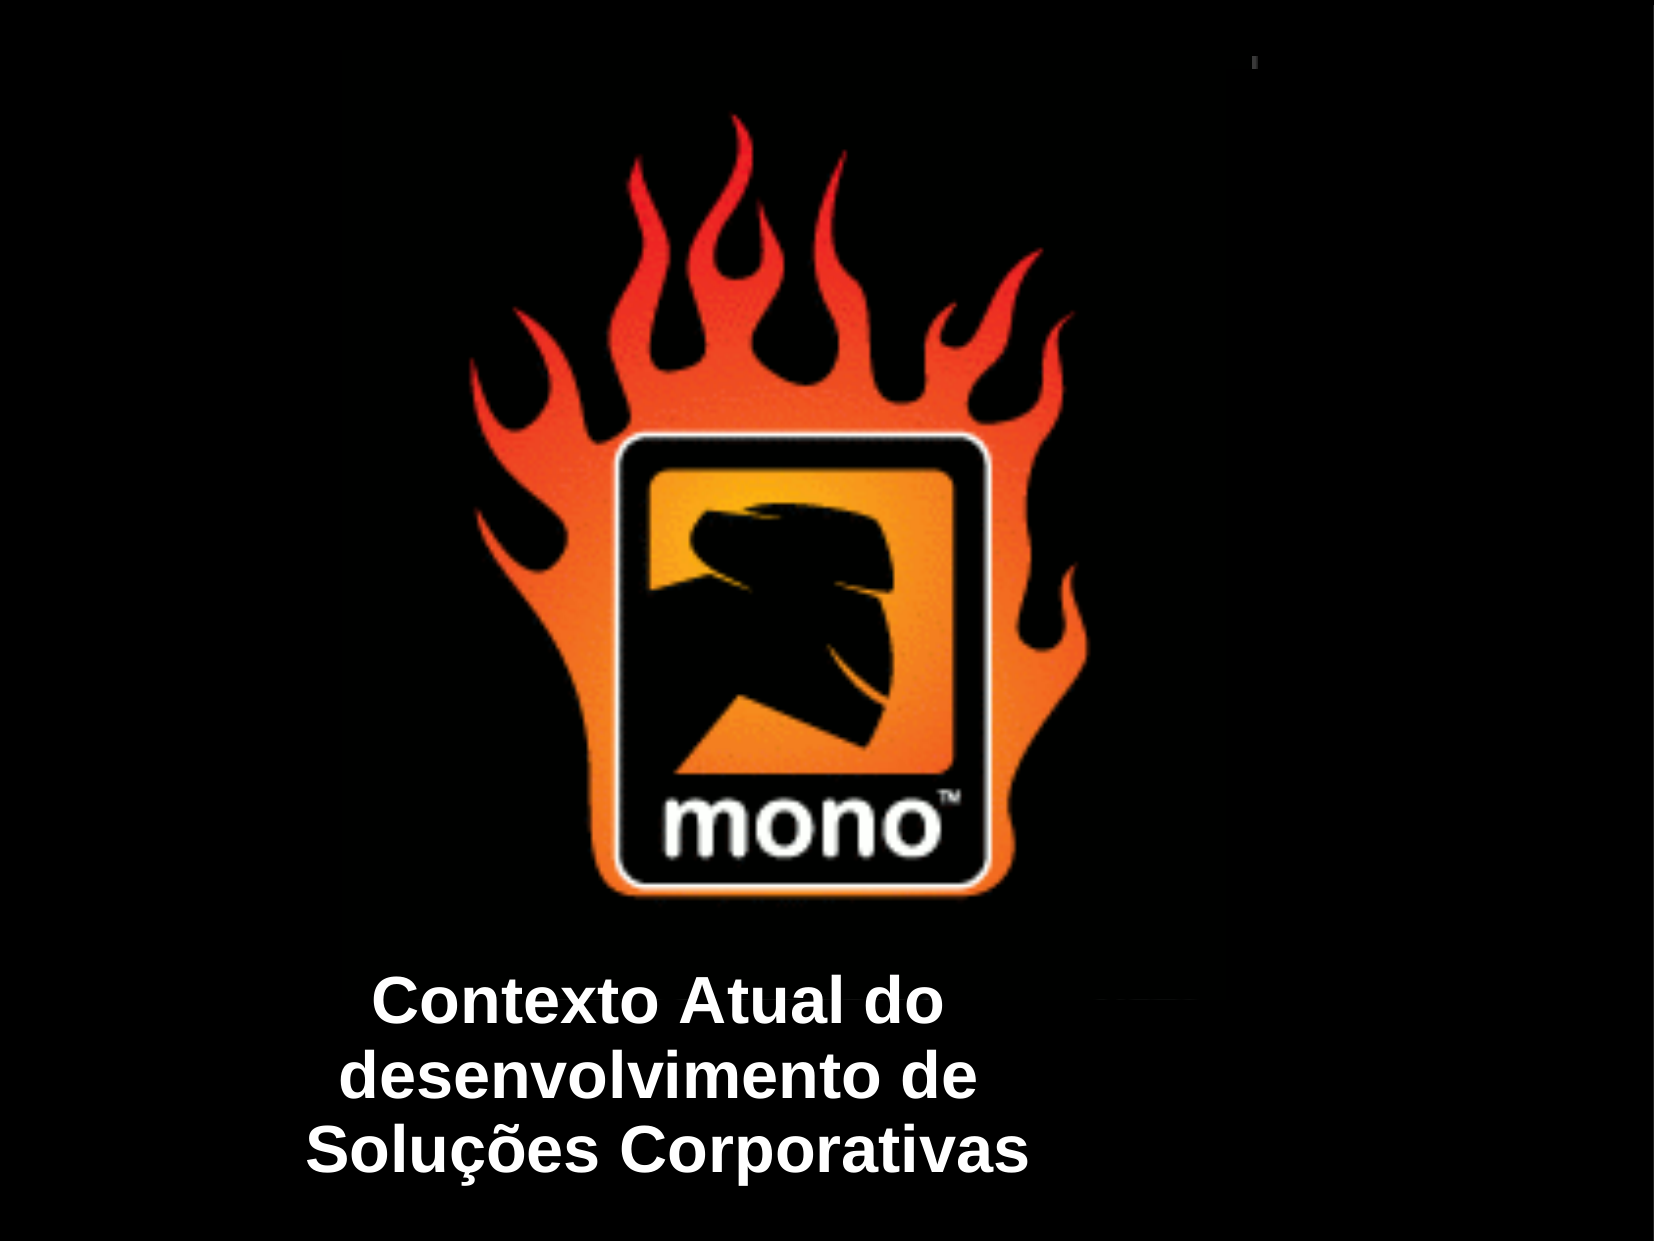

Contexto Atual do desenvolvimento de
Soluções Corporativas